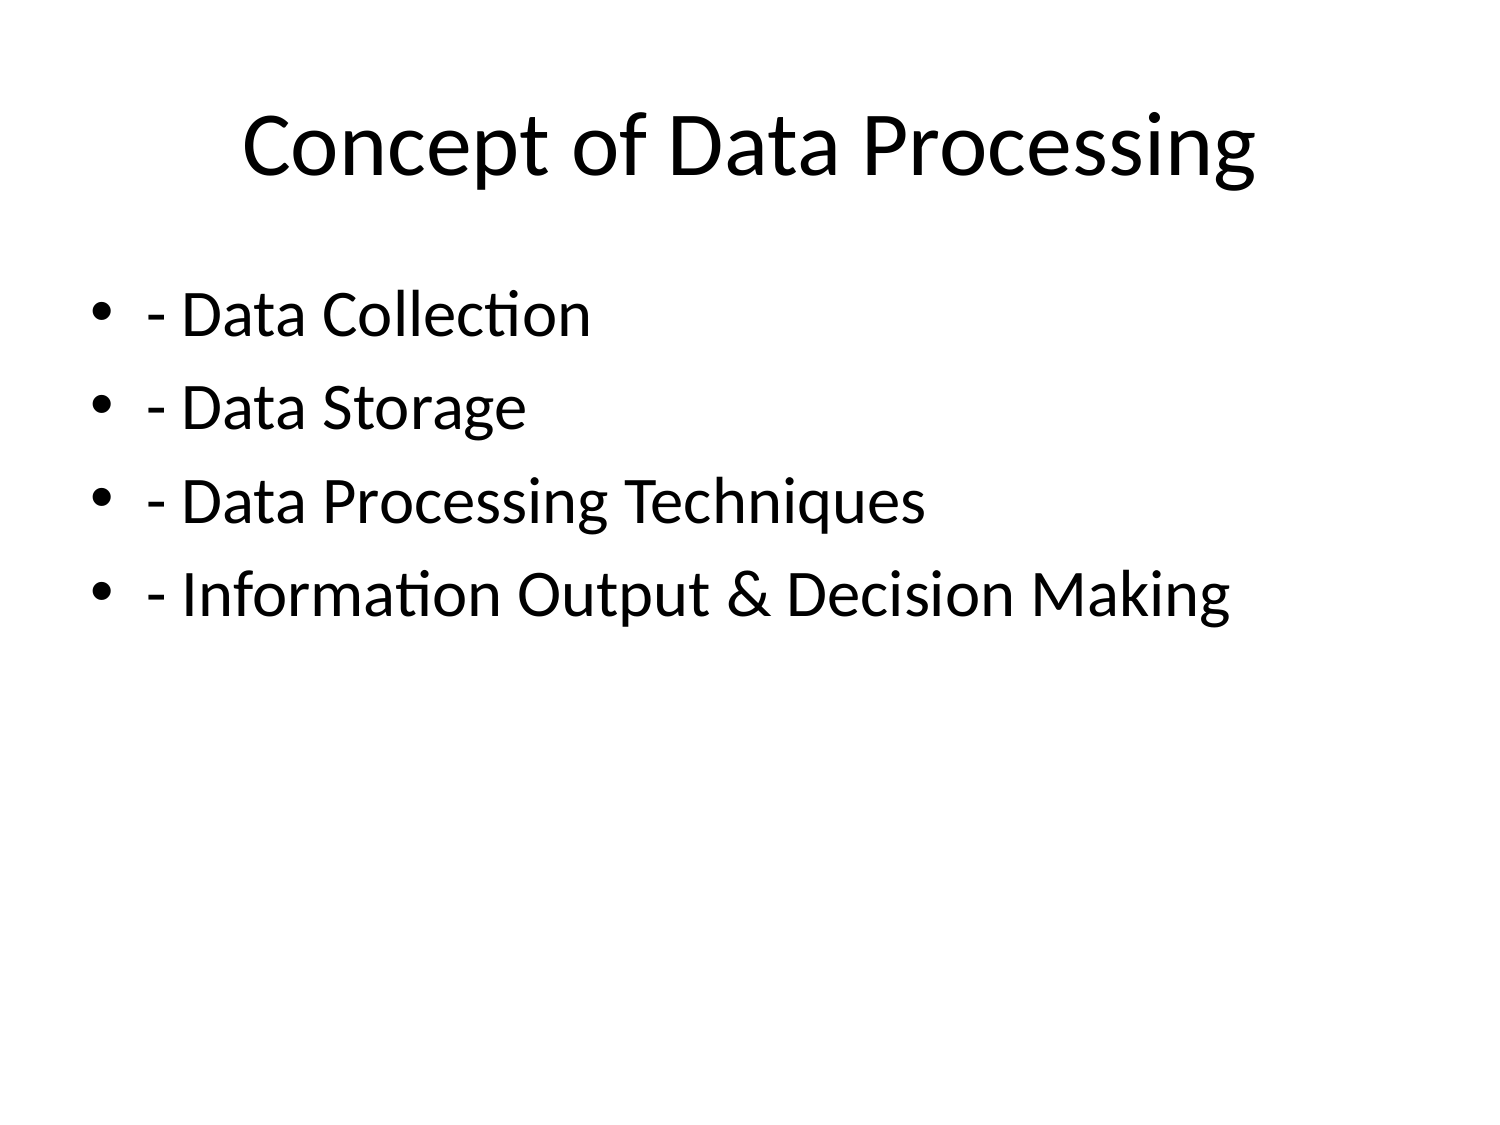

# Concept of Data Processing
- Data Collection
- Data Storage
- Data Processing Techniques
- Information Output & Decision Making